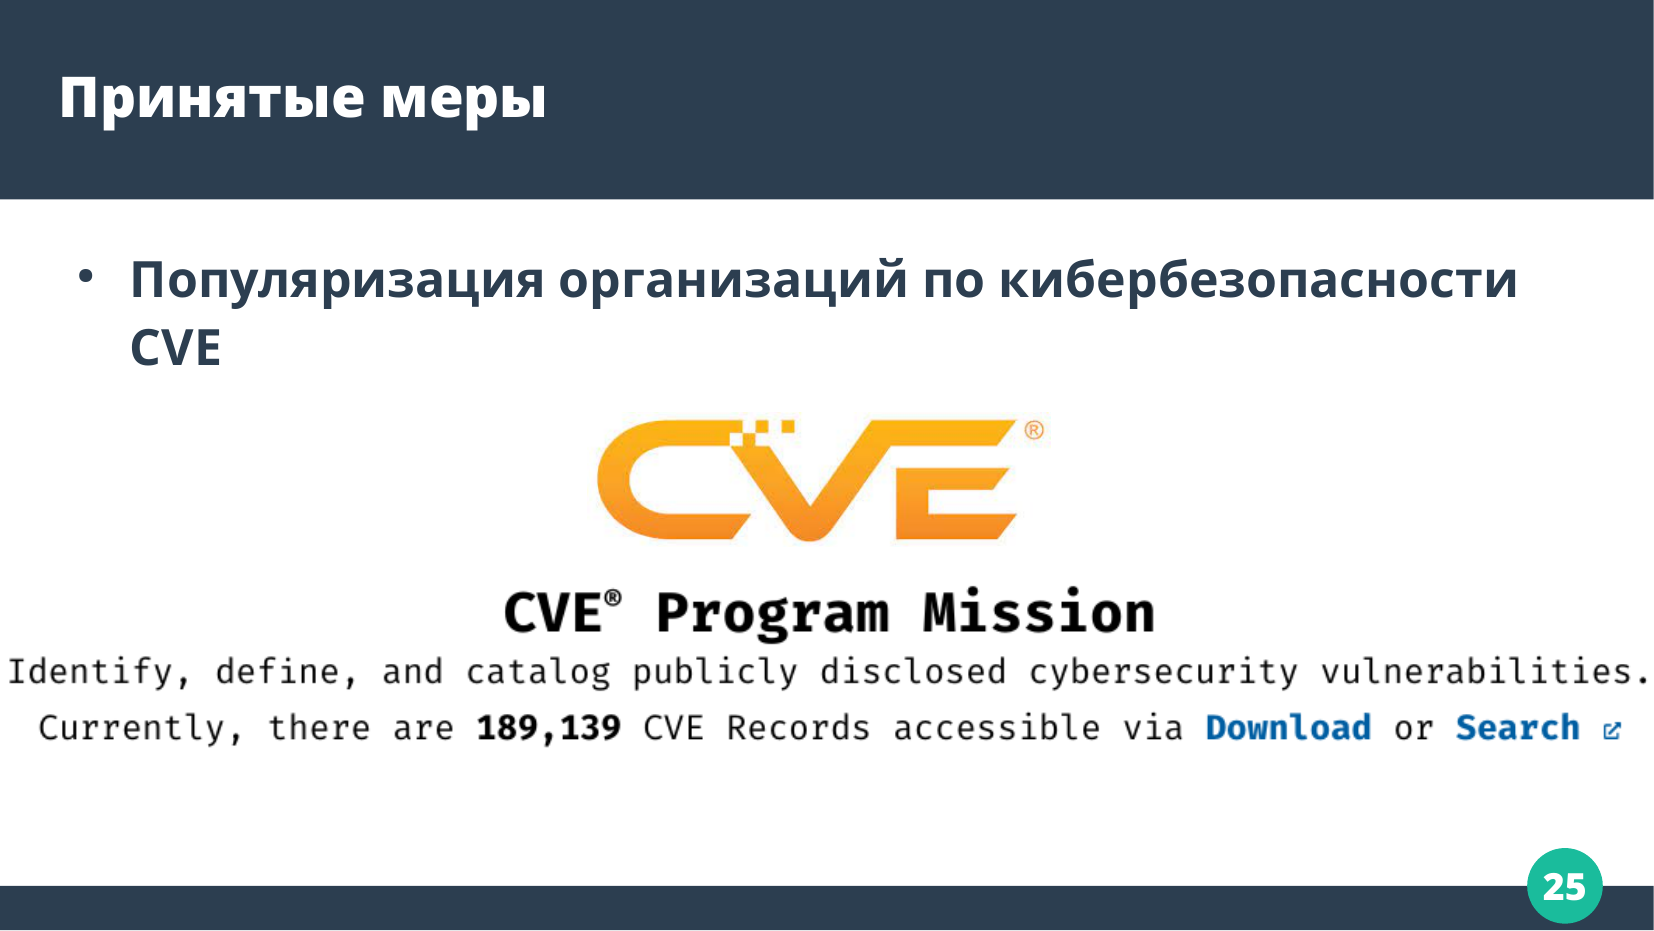

# Принятые меры
Популяризация организаций по кибербезопасности CVE